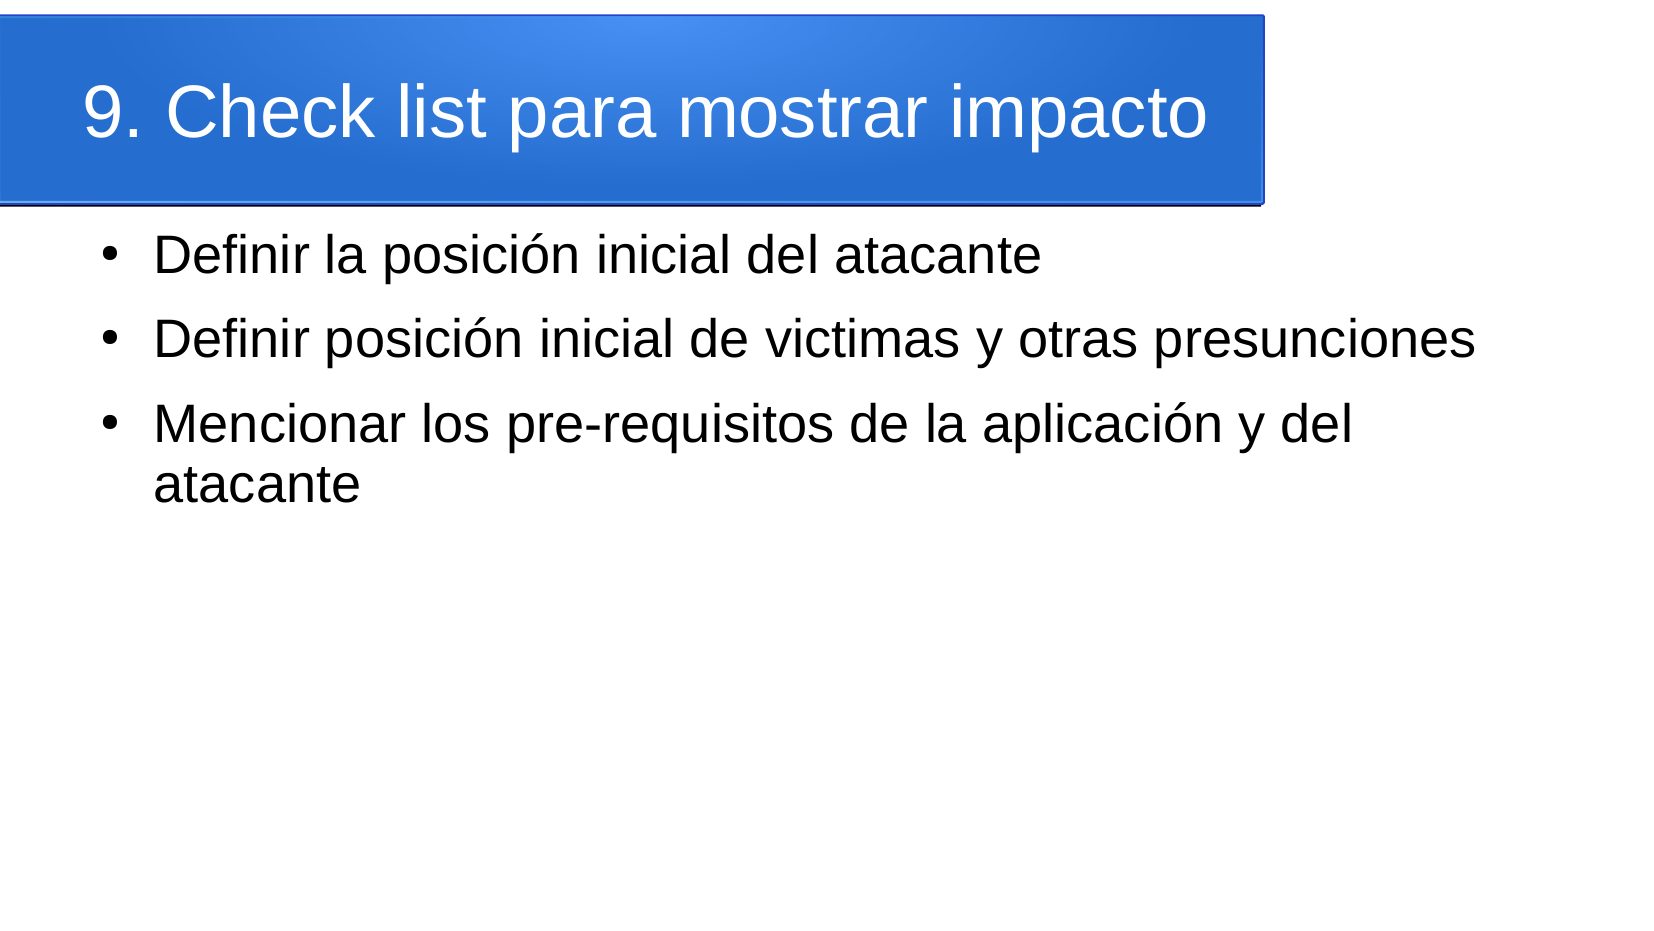

# 9. Check list para mostrar impacto
Definir la posición inicial del atacante
Definir posición inicial de victimas y otras presunciones
Mencionar los pre-requisitos de la aplicación y del atacante